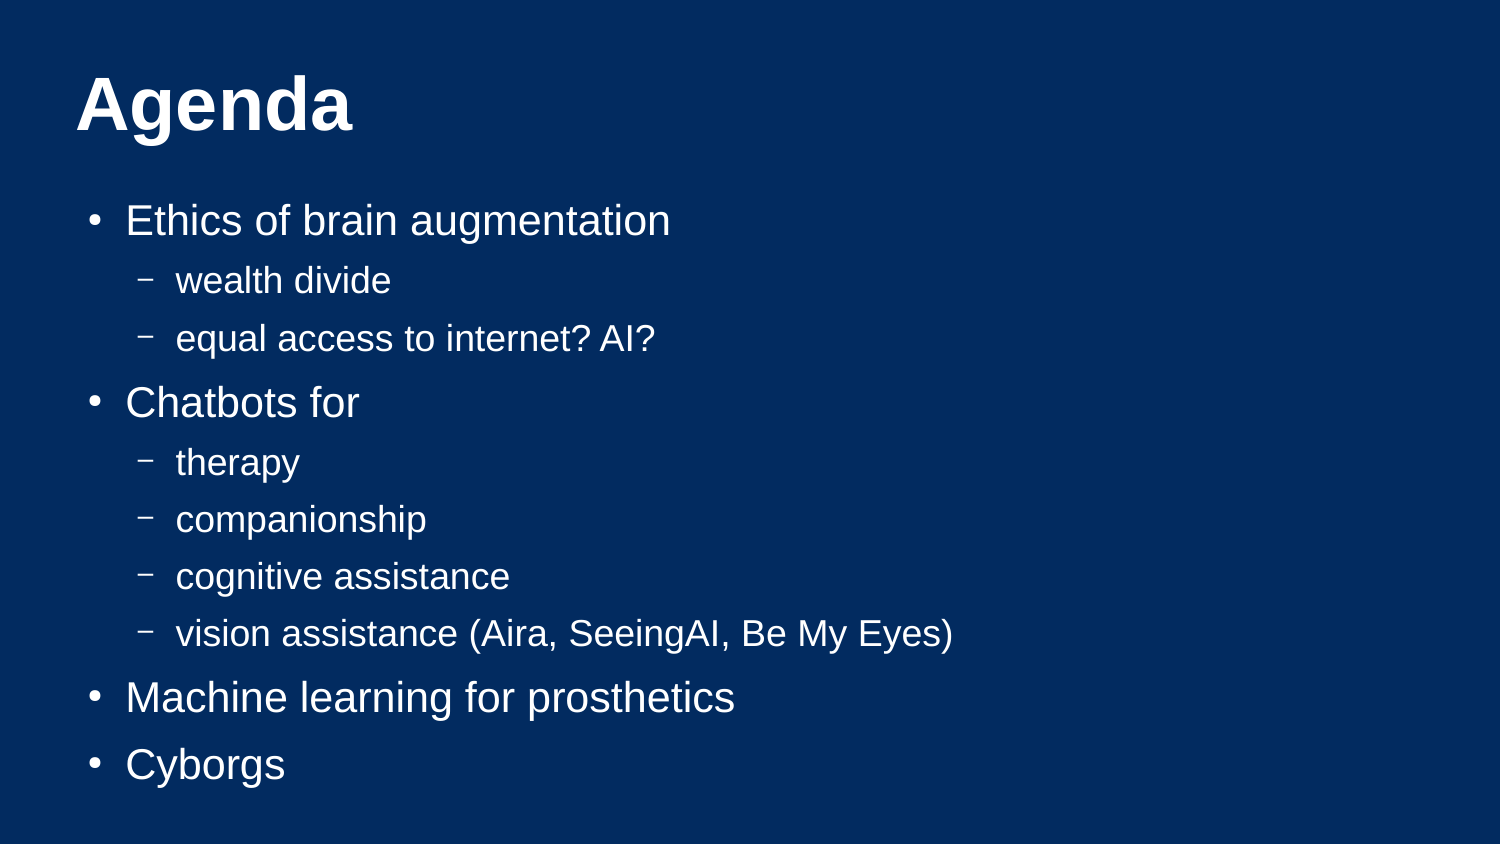

# Agenda
Ethics of brain augmentation
wealth divide
equal access to internet? AI?
Chatbots for
therapy
companionship
cognitive assistance
vision assistance (Aira, SeeingAI, Be My Eyes)
Machine learning for prosthetics
Cyborgs